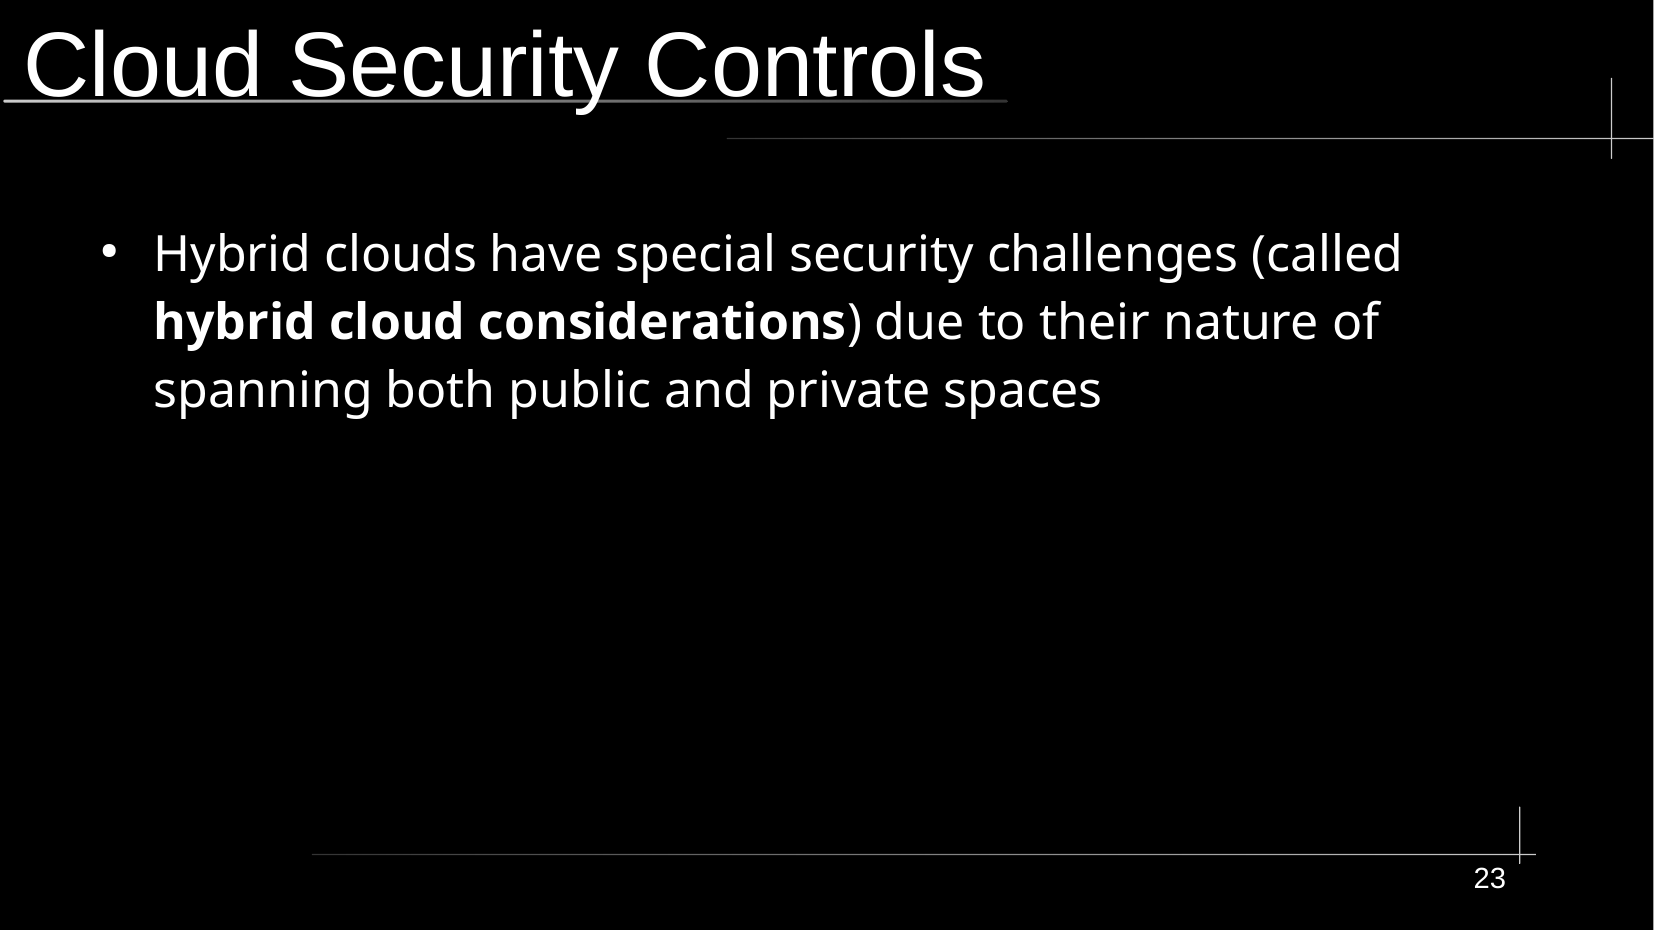

# Cloud Security Controls
Hybrid clouds have special security challenges (called hybrid cloud considerations) due to their nature of spanning both public and private spaces
23